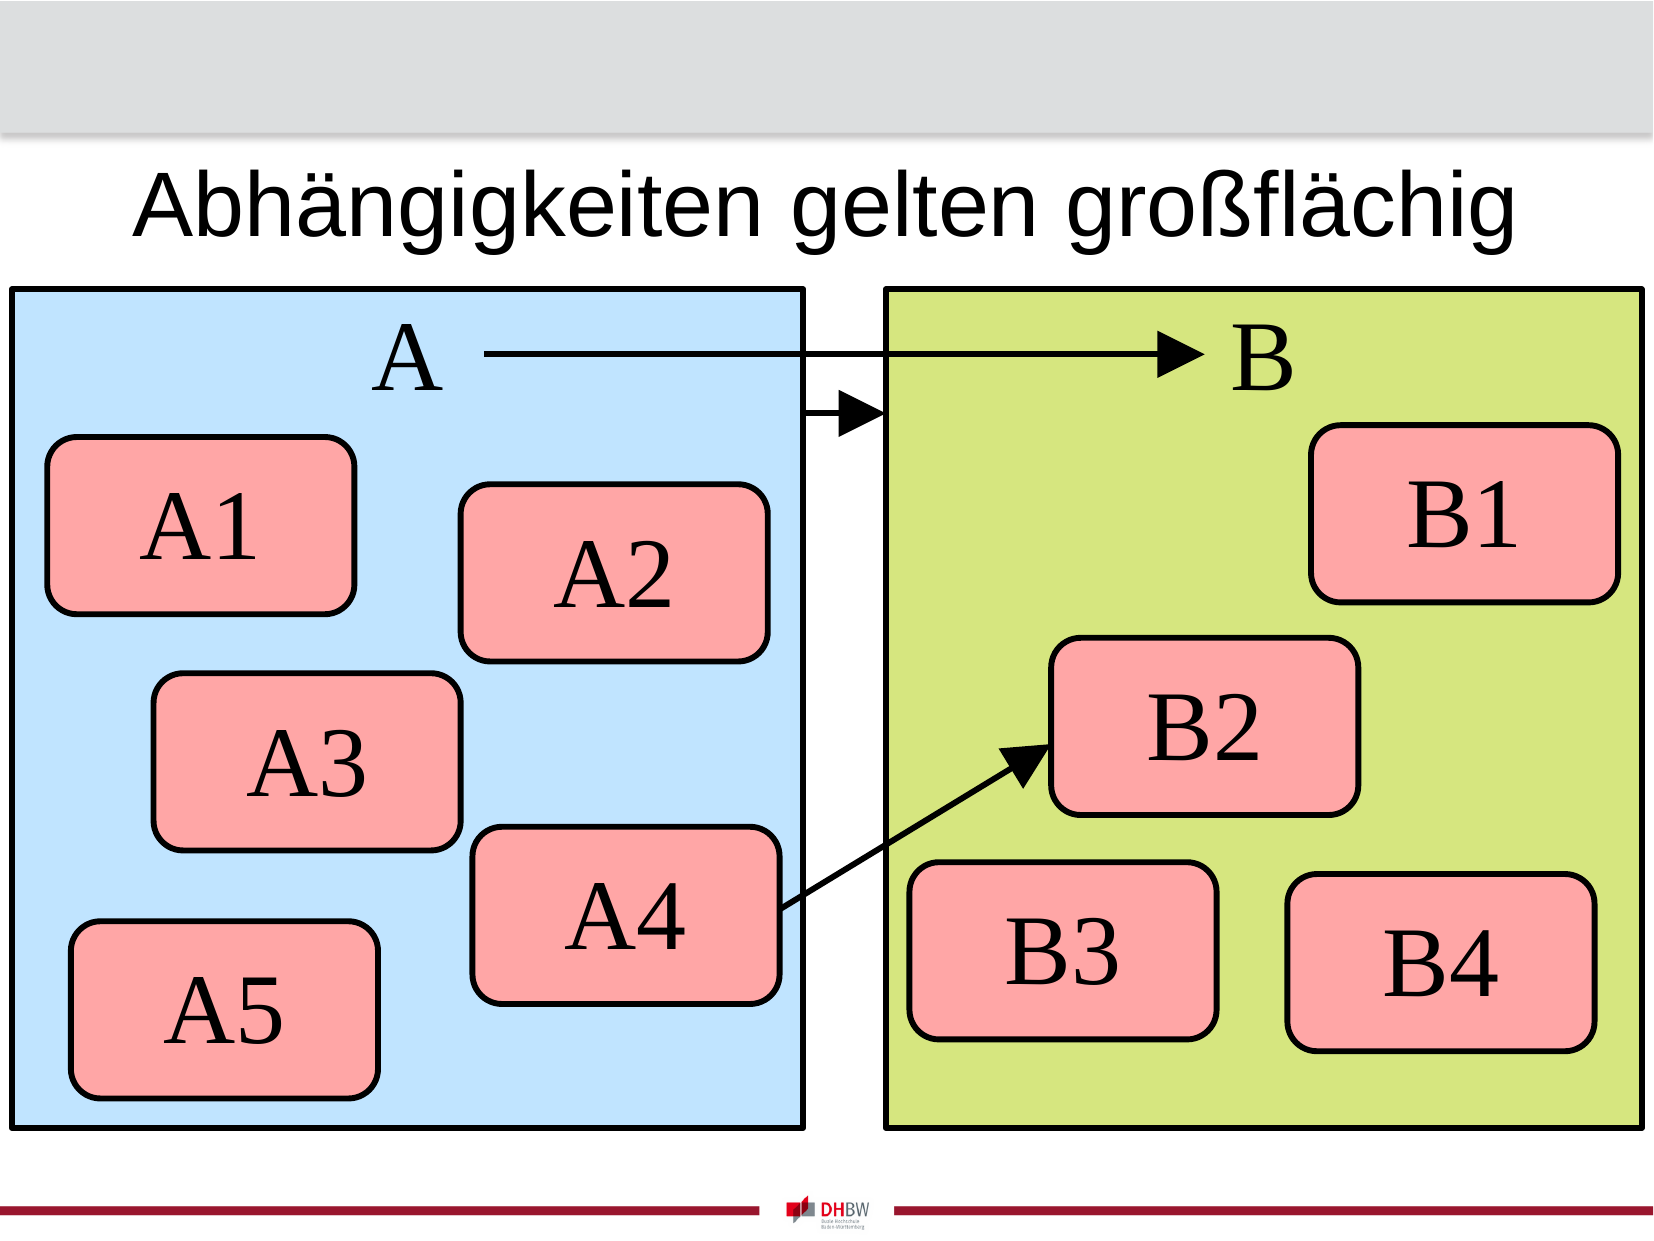

# Abhängigkeiten gelten großflächig
A
B
B1
A1
A2
B2
A3
A4
B3
B4
A5